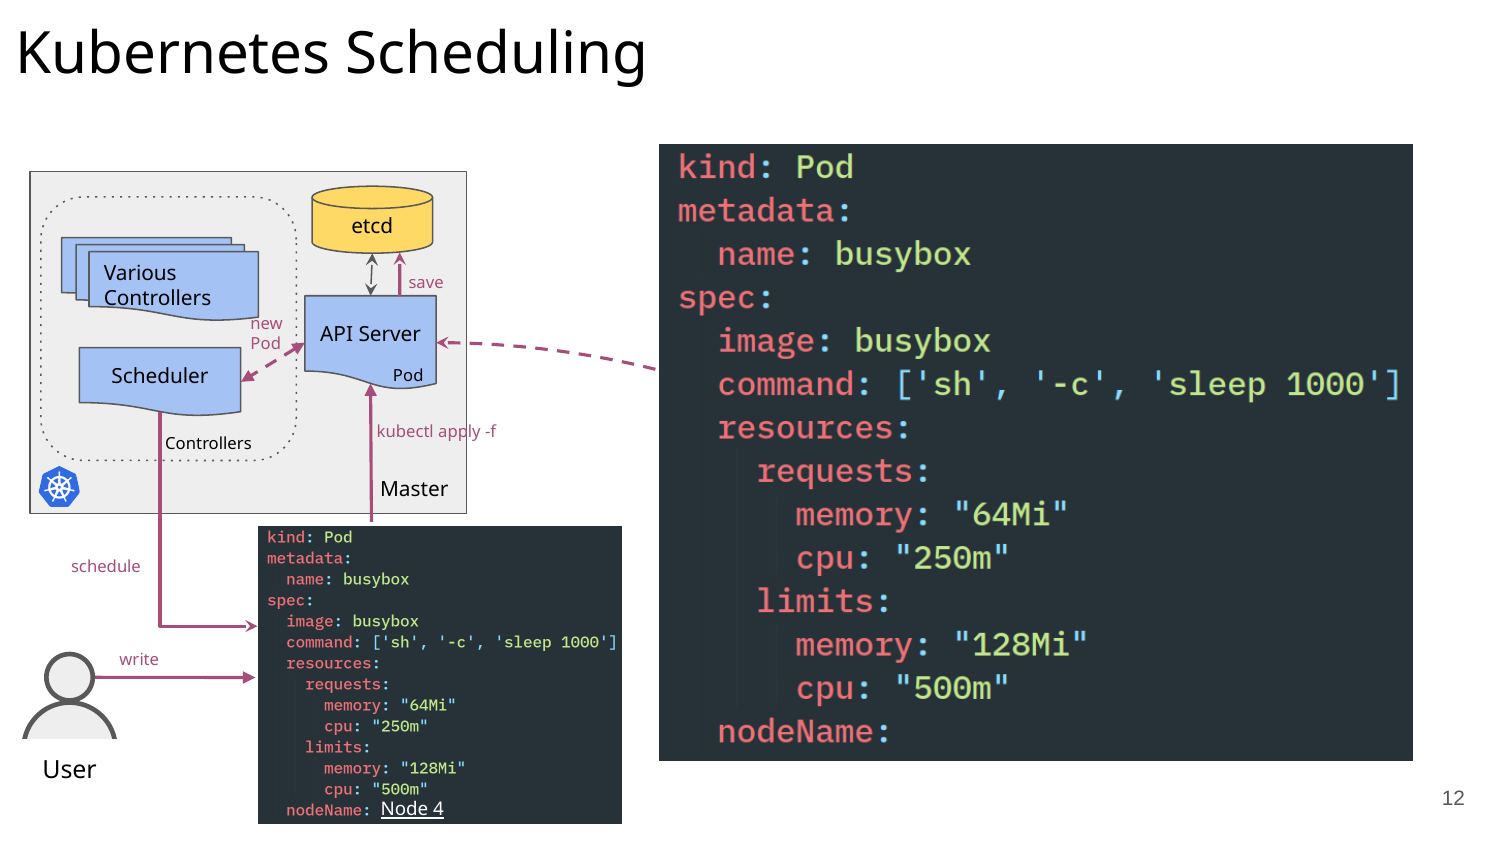

# Kubernetes Scheduling
etcd
nginx
Pod
Various
Controllers
save
API Server
Pod
new
Pod
kubelet
kubelet
new Pod
Node 2
Node 1
Scheduler
kubectl apply -f
schedule
Controllers
Master
MySQL
Pod
busybox
Pod
write
kubelet
kubelet
User
Node 4
Node 3
Node 4
Node 4